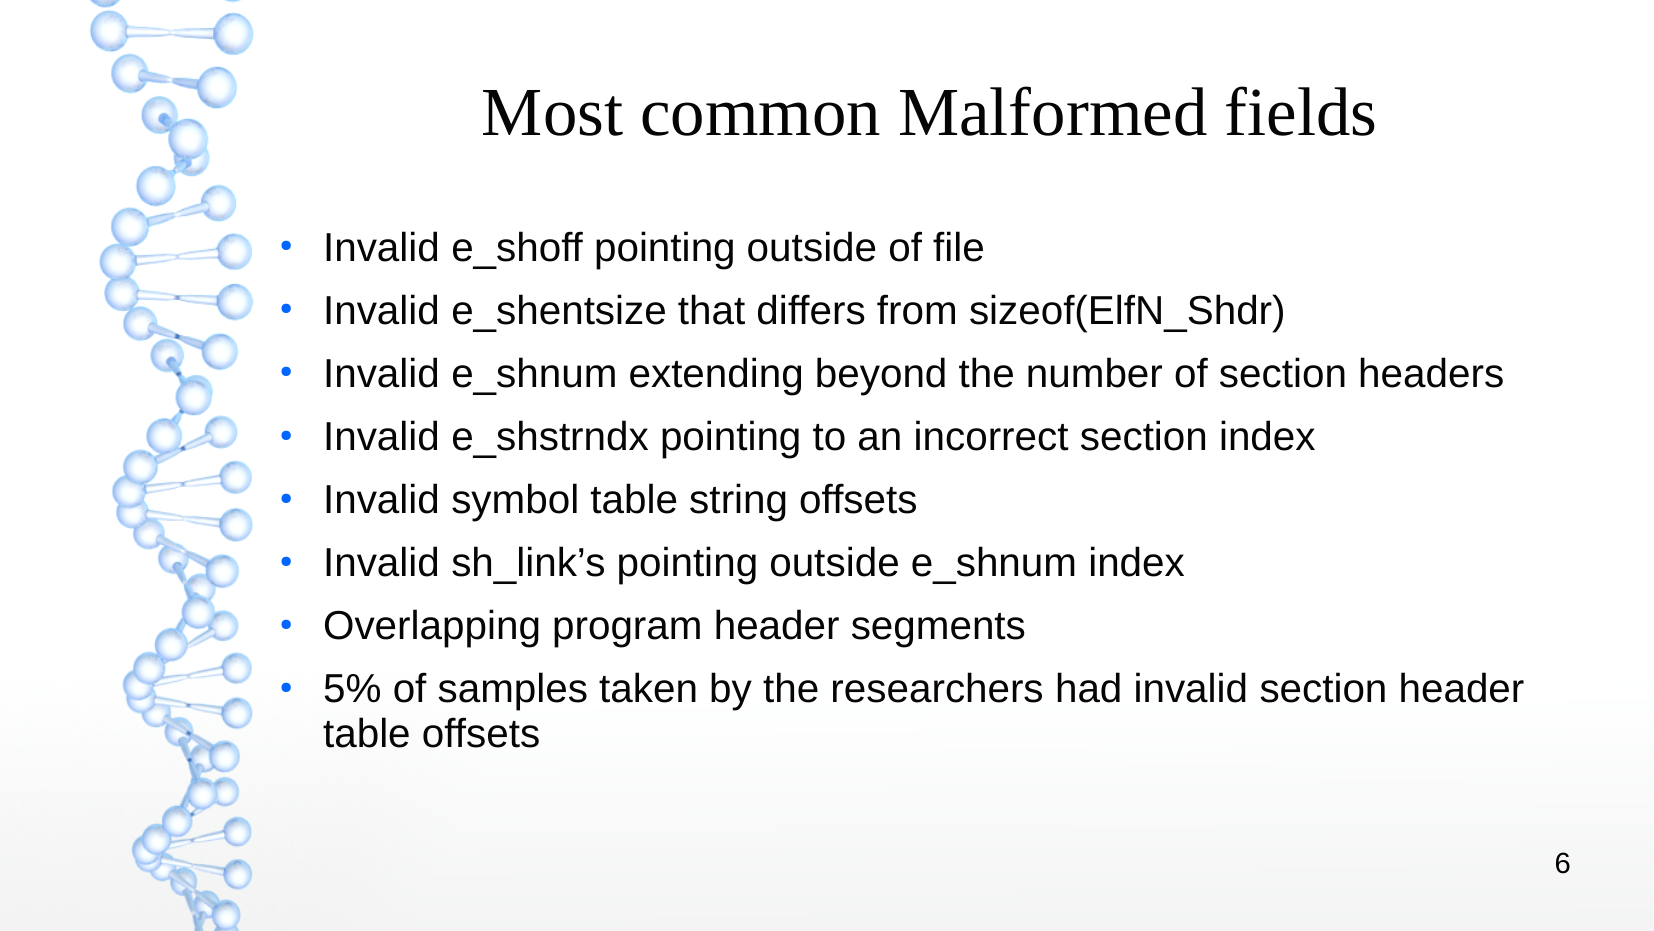

# Most common Malformed fields
Invalid e_shoff pointing outside of file
Invalid e_shentsize that differs from sizeof(ElfN_Shdr)
Invalid e_shnum extending beyond the number of section headers
Invalid e_shstrndx pointing to an incorrect section index
Invalid symbol table string offsets
Invalid sh_link’s pointing outside e_shnum index
Overlapping program header segments
5% of samples taken by the researchers had invalid section header table offsets
6